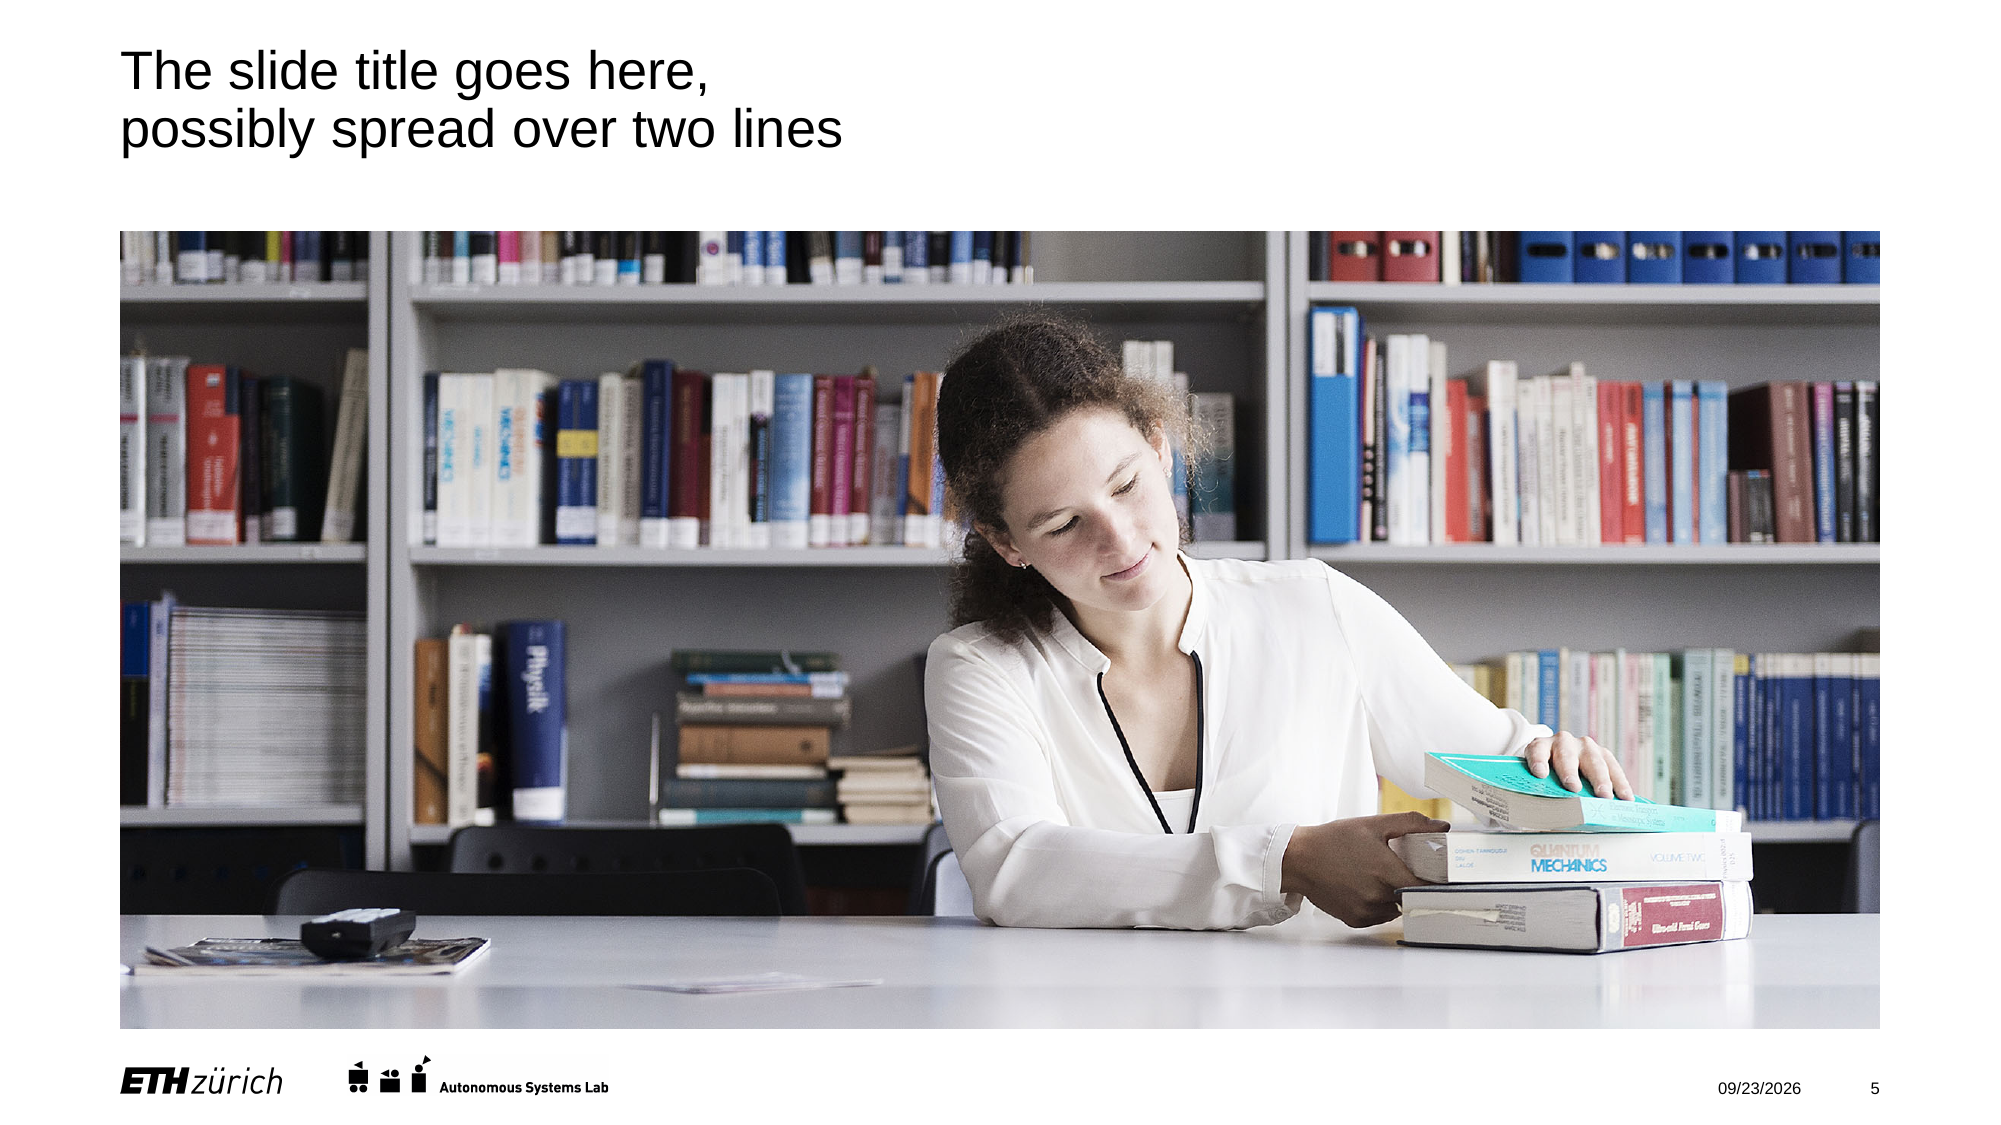

# The slide title goes here, possibly spread over two lines